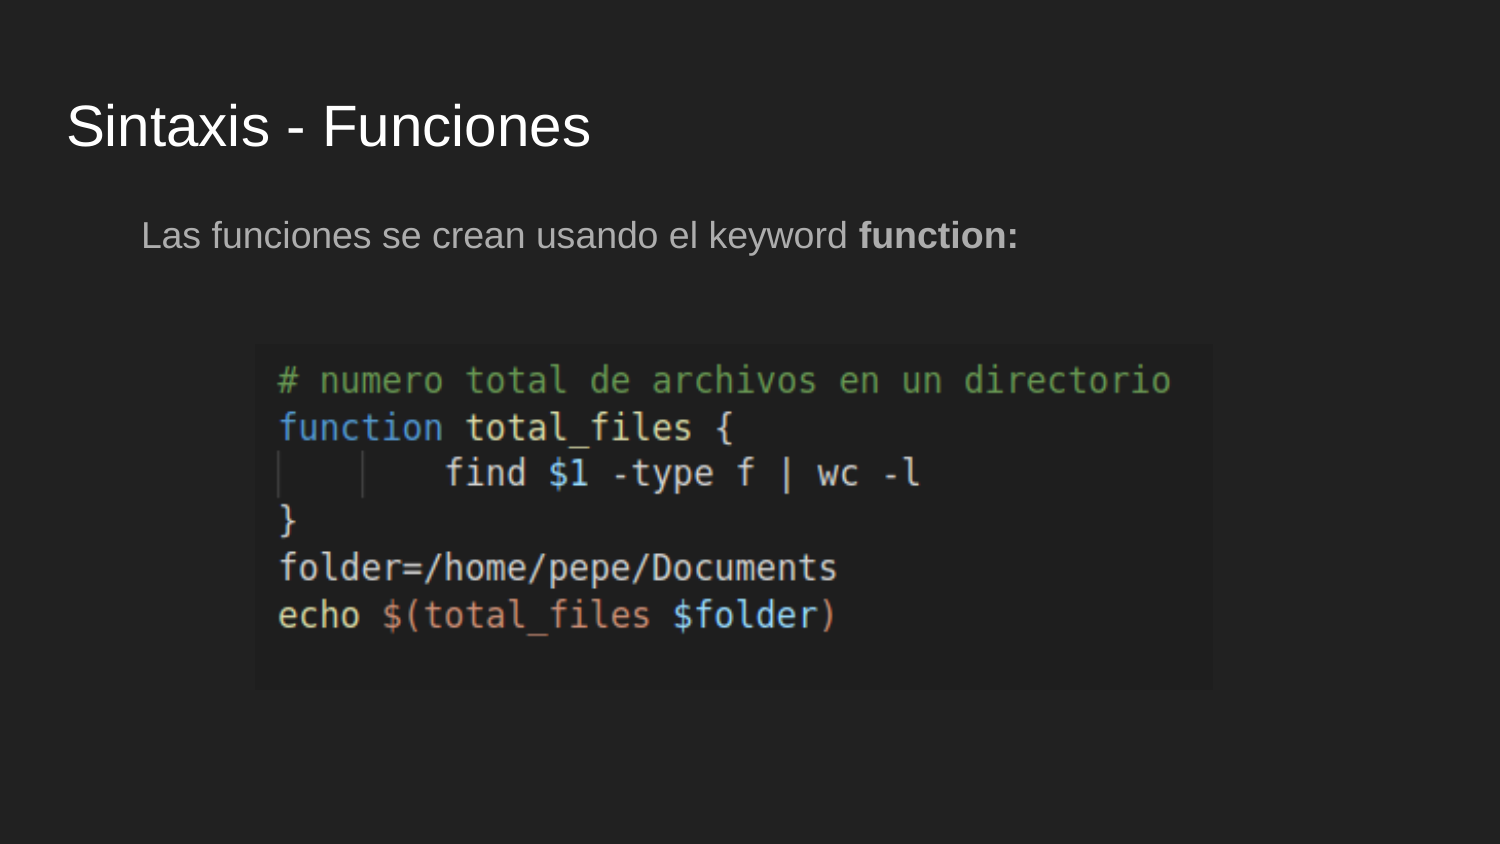

# Sintaxis - Funciones
Las funciones se crean usando el keyword function: